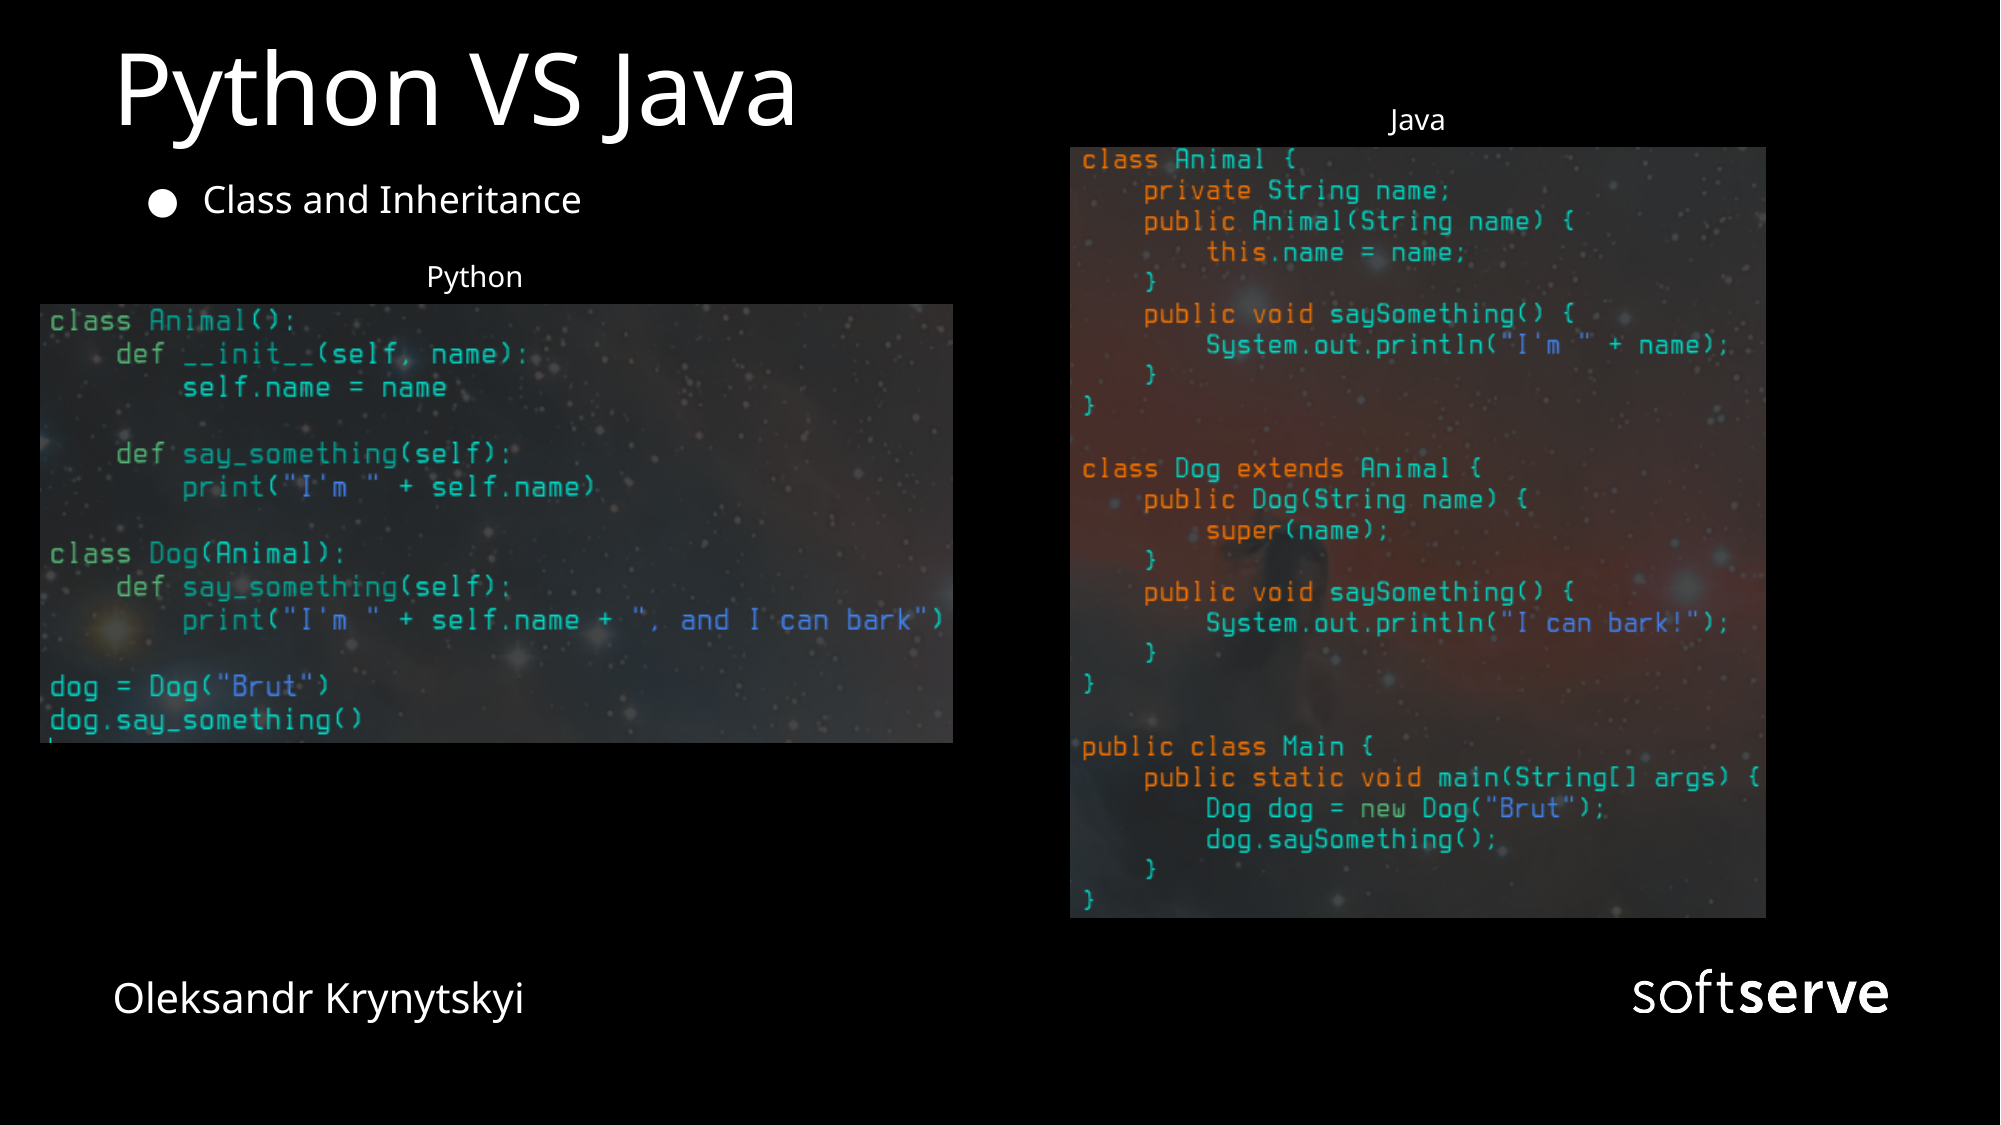

# Python VS Java
Java
Class and Inheritance
Python
Oleksandr Krynytskyi